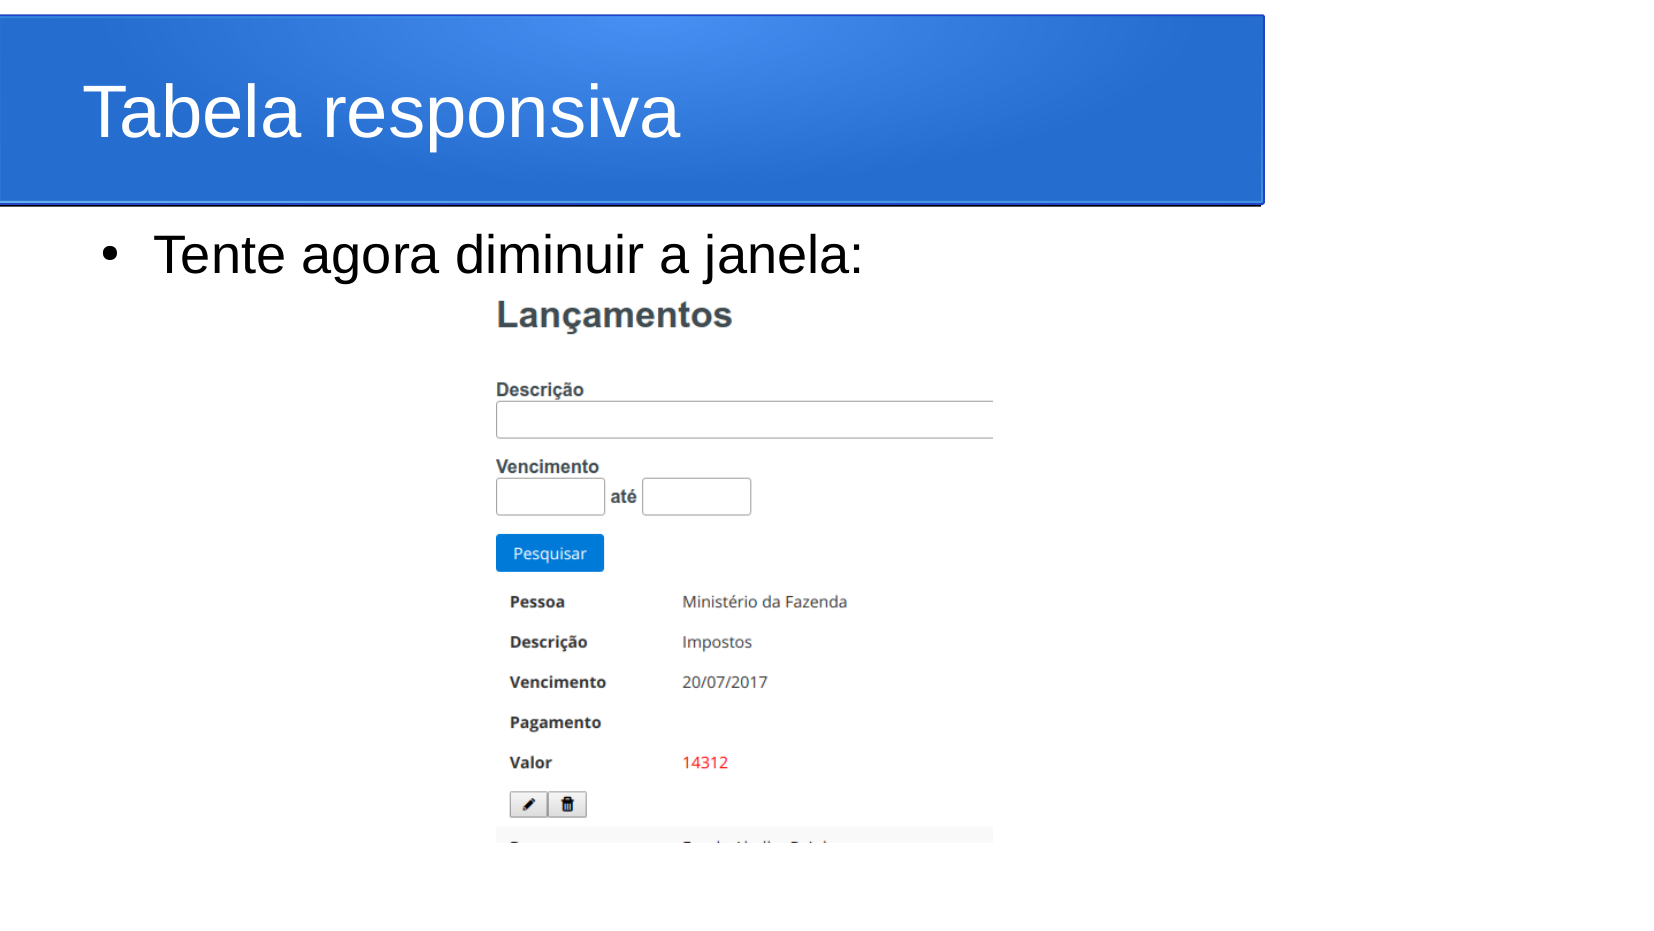

# Tabela responsiva
Tente agora diminuir a janela: